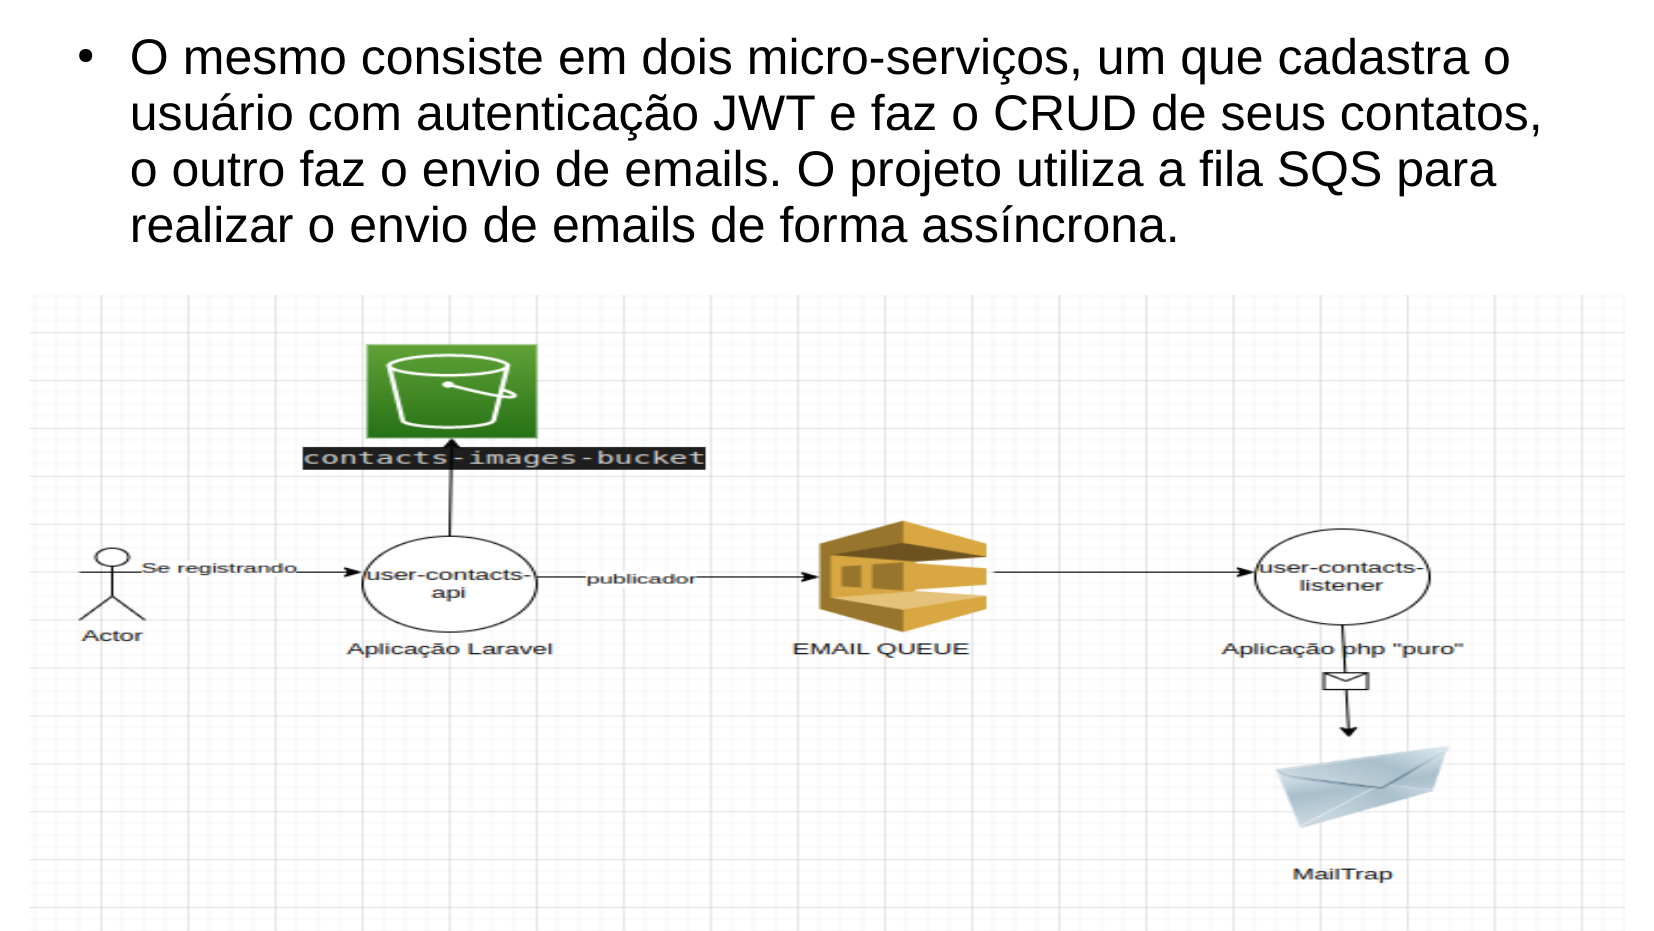

# O mesmo consiste em dois micro-serviços, um que cadastra o usuário com autenticação JWT e faz o CRUD de seus contatos, o outro faz o envio de emails. O projeto utiliza a fila SQS para realizar o envio de emails de forma assíncrona.